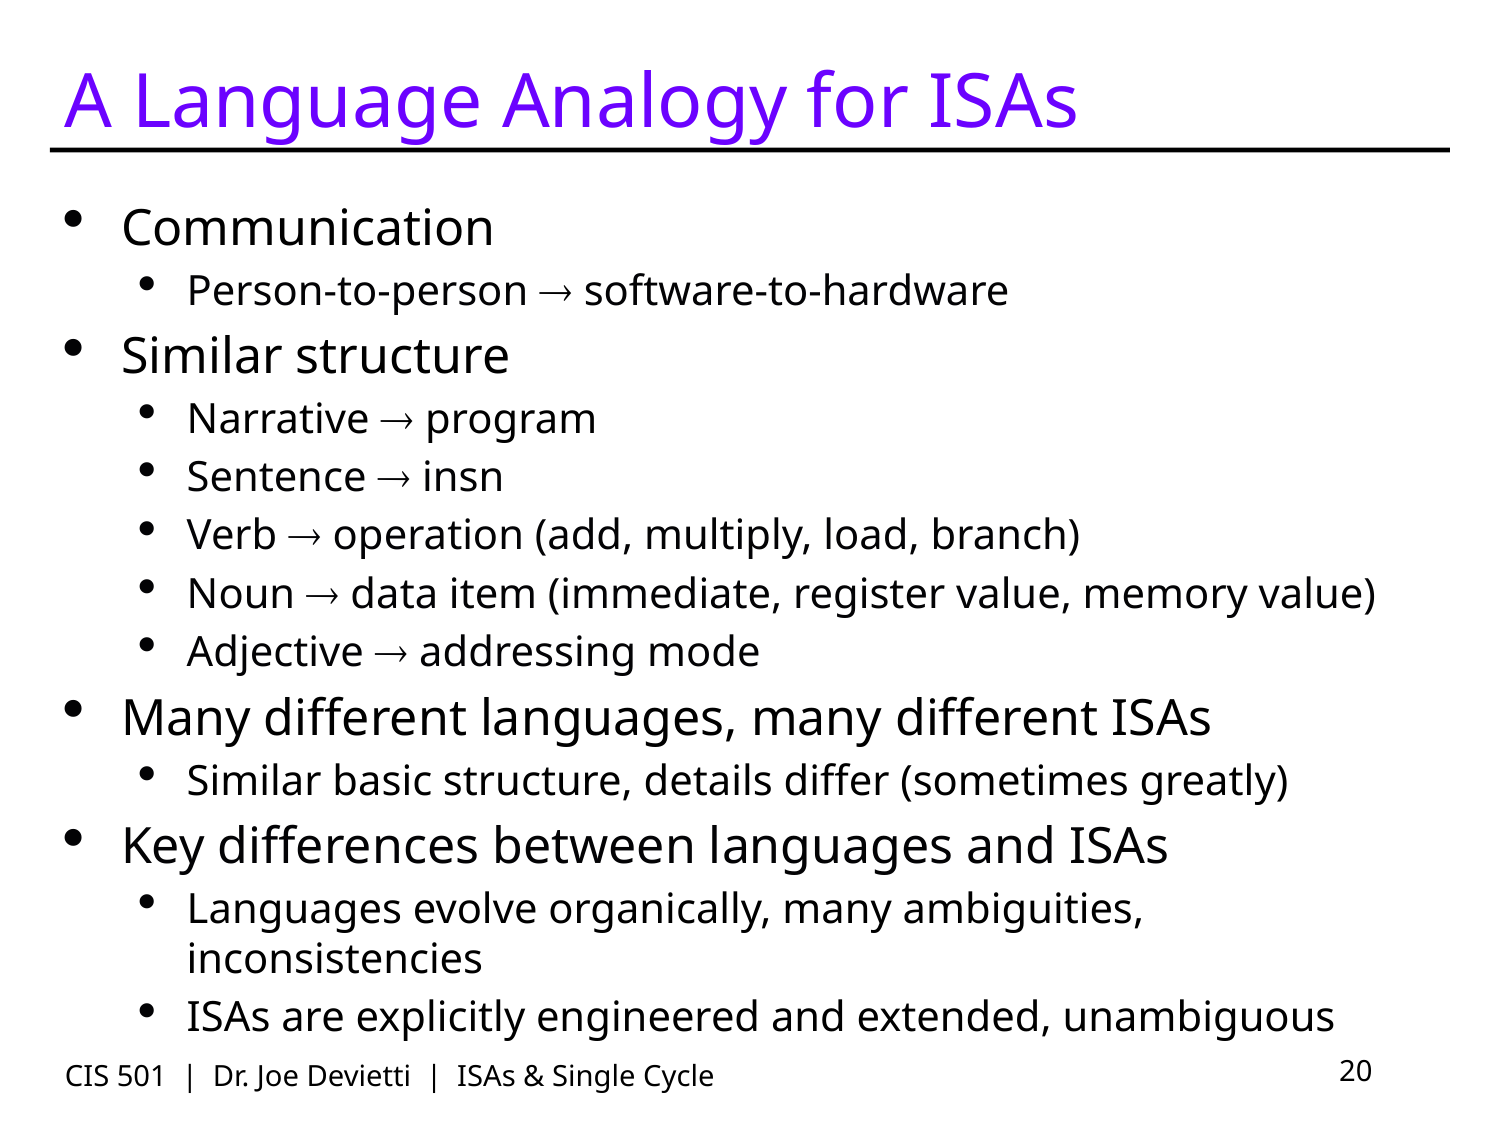

A Language Analogy for ISAs
Communication
Person-to-person  software-to-hardware
Similar structure
Narrative  program
Sentence  insn
Verb  operation (add, multiply, load, branch)
Noun  data item (immediate, register value, memory value)
Adjective  addressing mode
Many different languages, many different ISAs
Similar basic structure, details differ (sometimes greatly)
Key differences between languages and ISAs
Languages evolve organically, many ambiguities, inconsistencies
ISAs are explicitly engineered and extended, unambiguous
CIS 501 | Dr. Joe Devietti | ISAs & Single Cycle